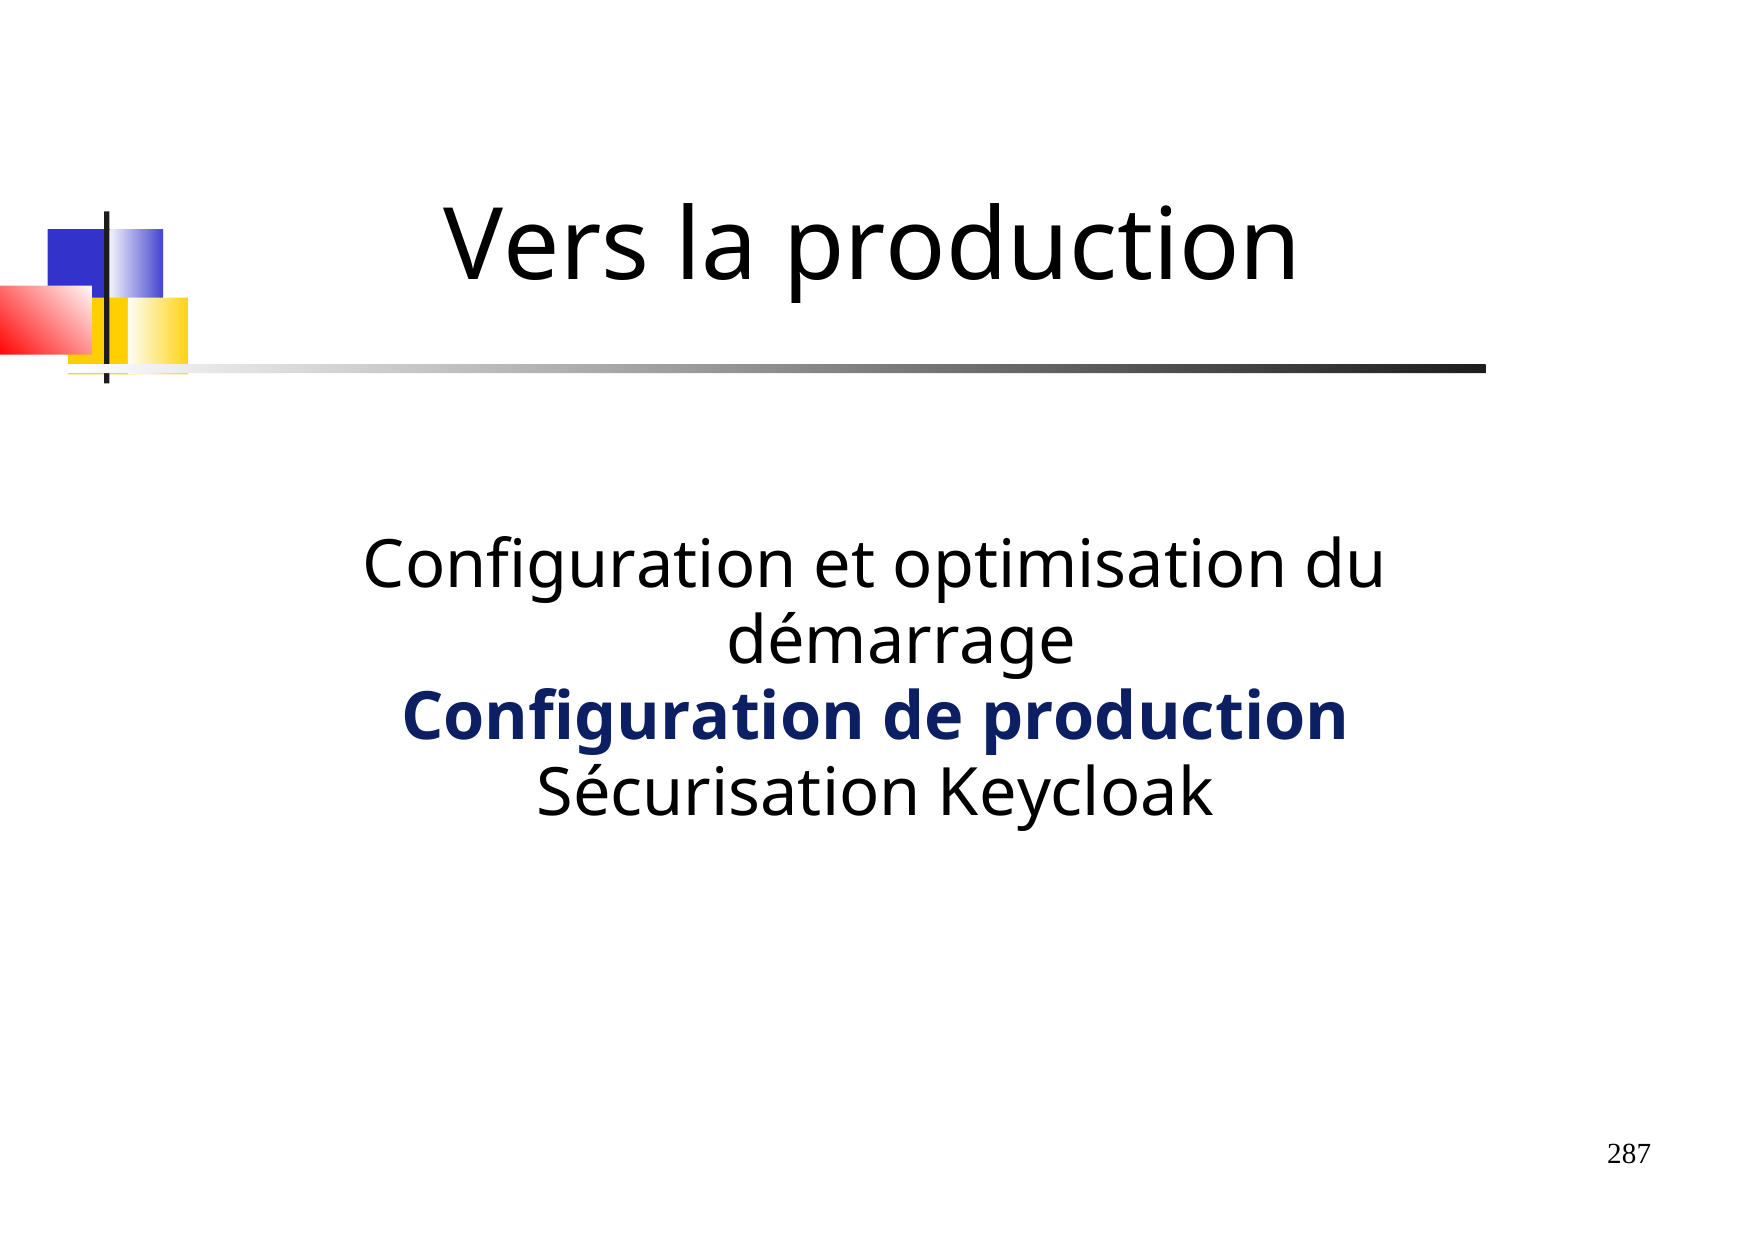

# Vers la production
Configuration et optimisation du démarrage
Configuration de production
Sécurisation Keycloak